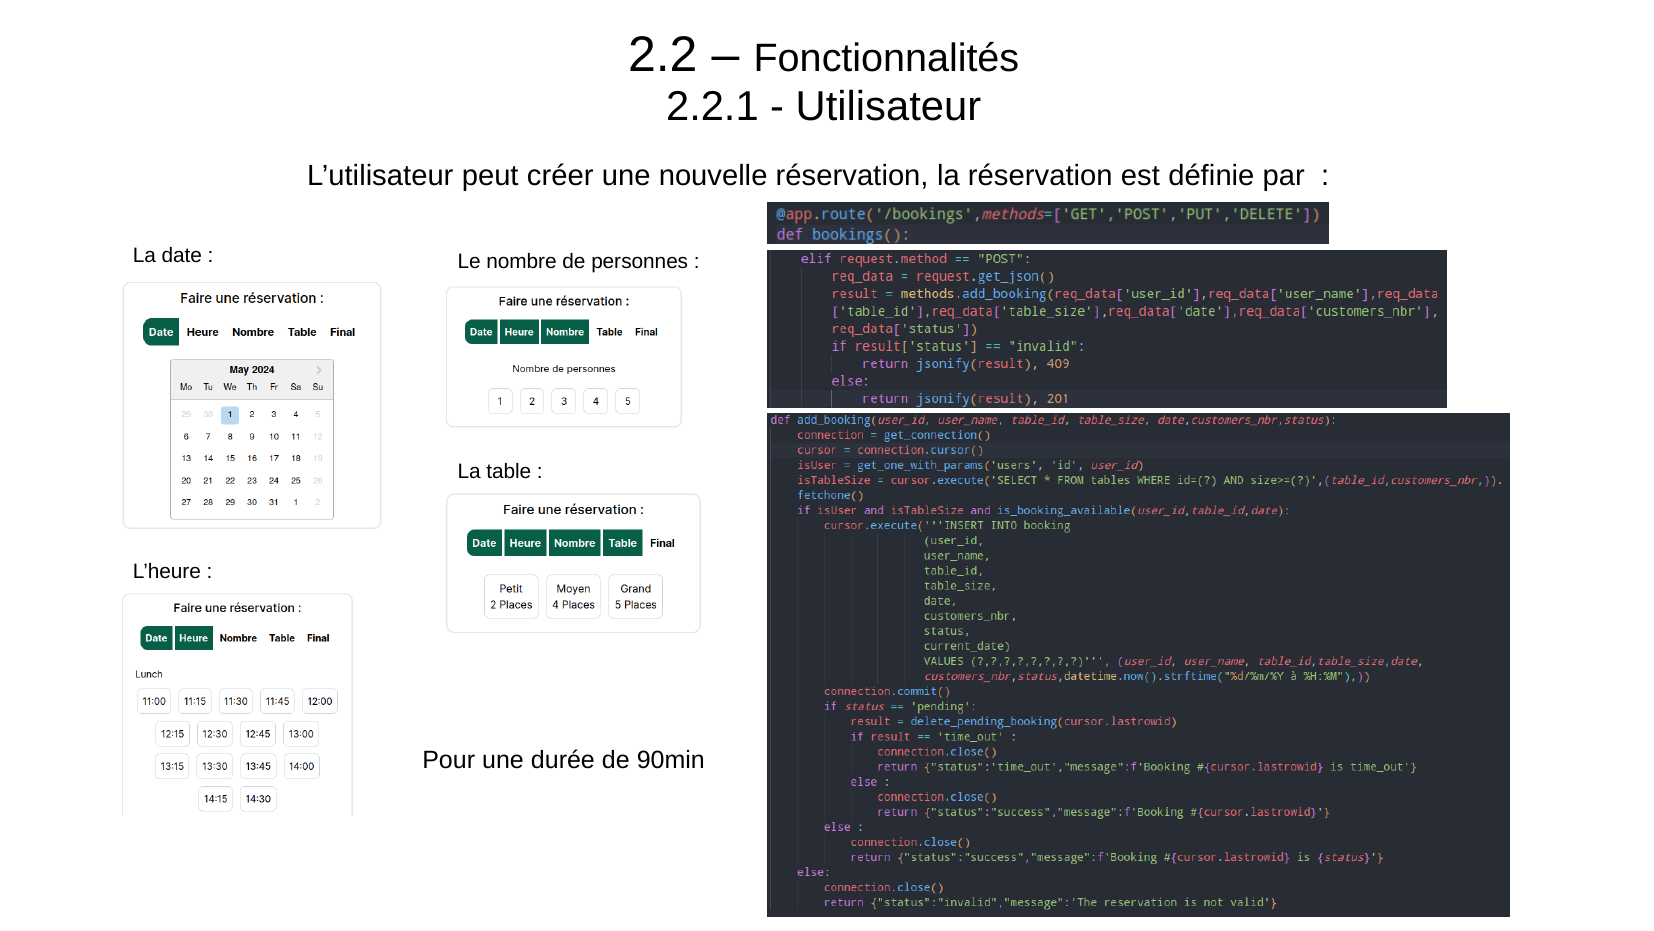

# 2.2 – Fonctionnalités 2.2.1 - Utilisateur
L’utilisateur peut créer une nouvelle réservation, la réservation est définie par  :
La date :
Le nombre de personnes :
La table :
L’heure :
Pour une durée de 90min